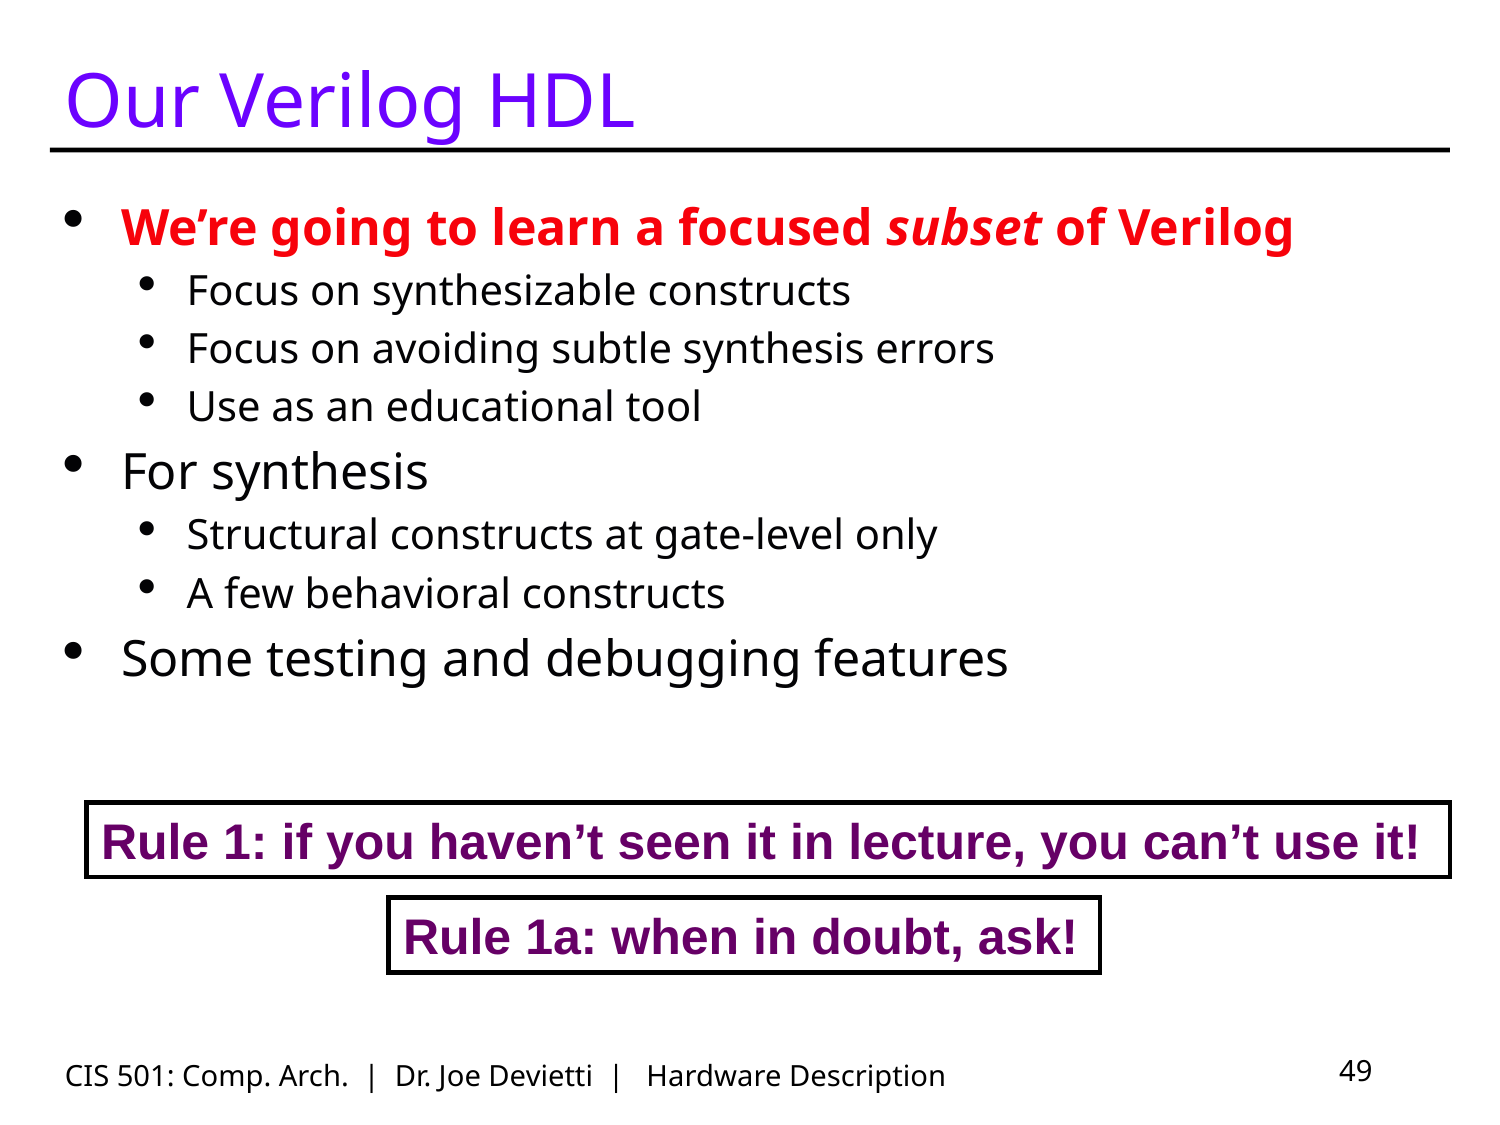

Our Verilog HDL
We’re going to learn a focused subset of Verilog
Focus on synthesizable constructs
Focus on avoiding subtle synthesis errors
Use as an educational tool
For synthesis
Structural constructs at gate-level only
A few behavioral constructs
Some testing and debugging features
Rule 1: if you haven’t seen it in lecture, you can’t use it!
Rule 1a: when in doubt, ask!
CIS 501: Comp. Arch. | Dr. Joe Devietti | Hardware Description